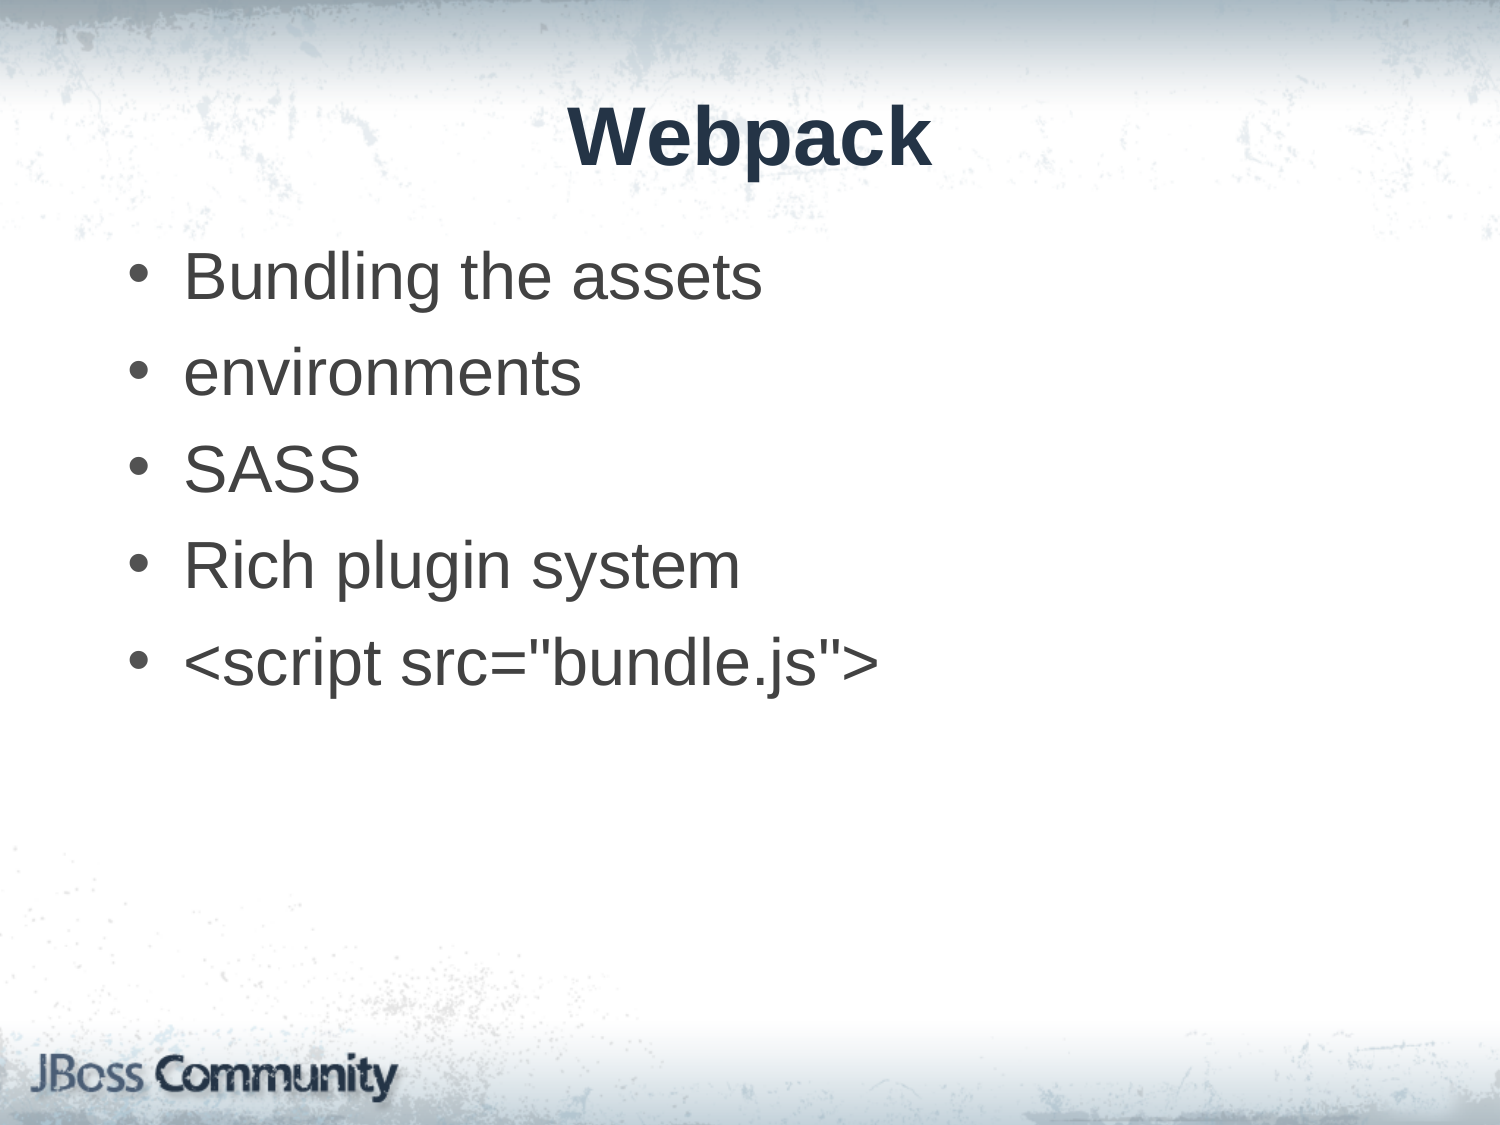

# Webpack
Bundling the assets
environments
SASS
Rich plugin system
<script src="bundle.js">